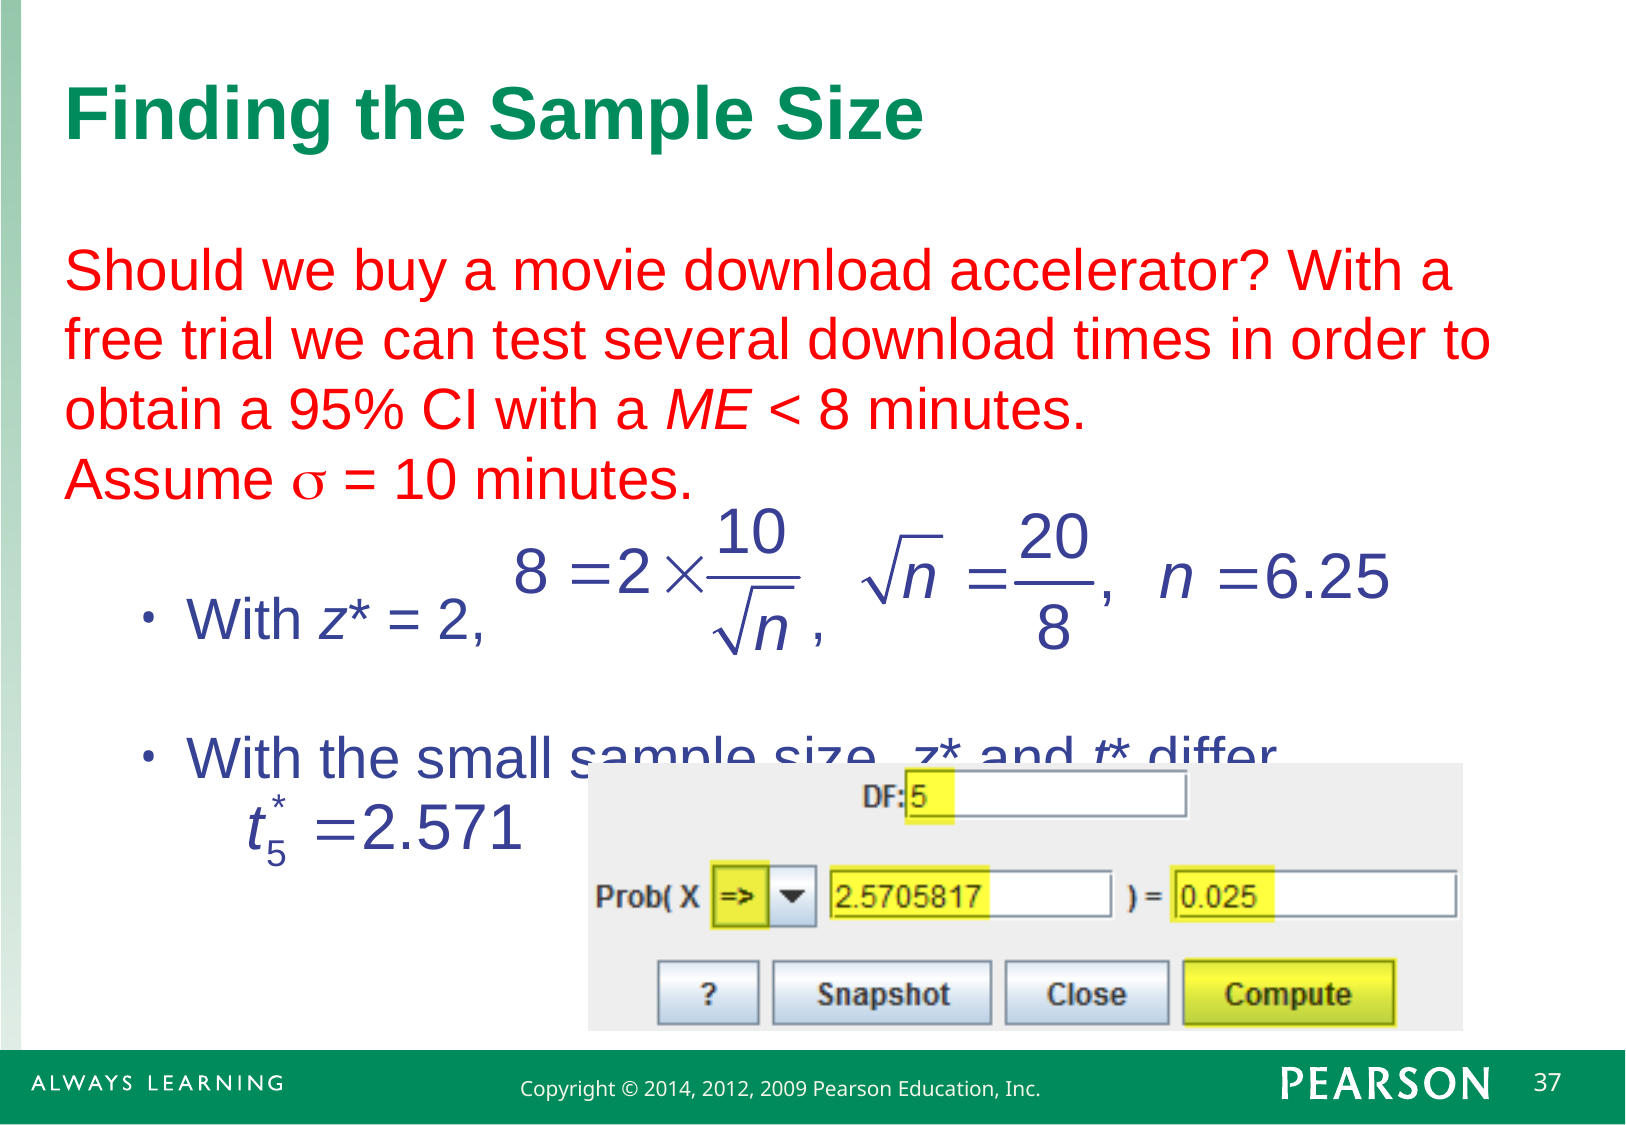

# Finding the Sample Size
Should we buy a movie download accelerator? With a free trial we can test several download times in order to obtain a 95% CI with a ME < 8 minutes.
Assume  = 10 minutes.
With z* = 2, ,
With the small sample size, z* and t* differ.